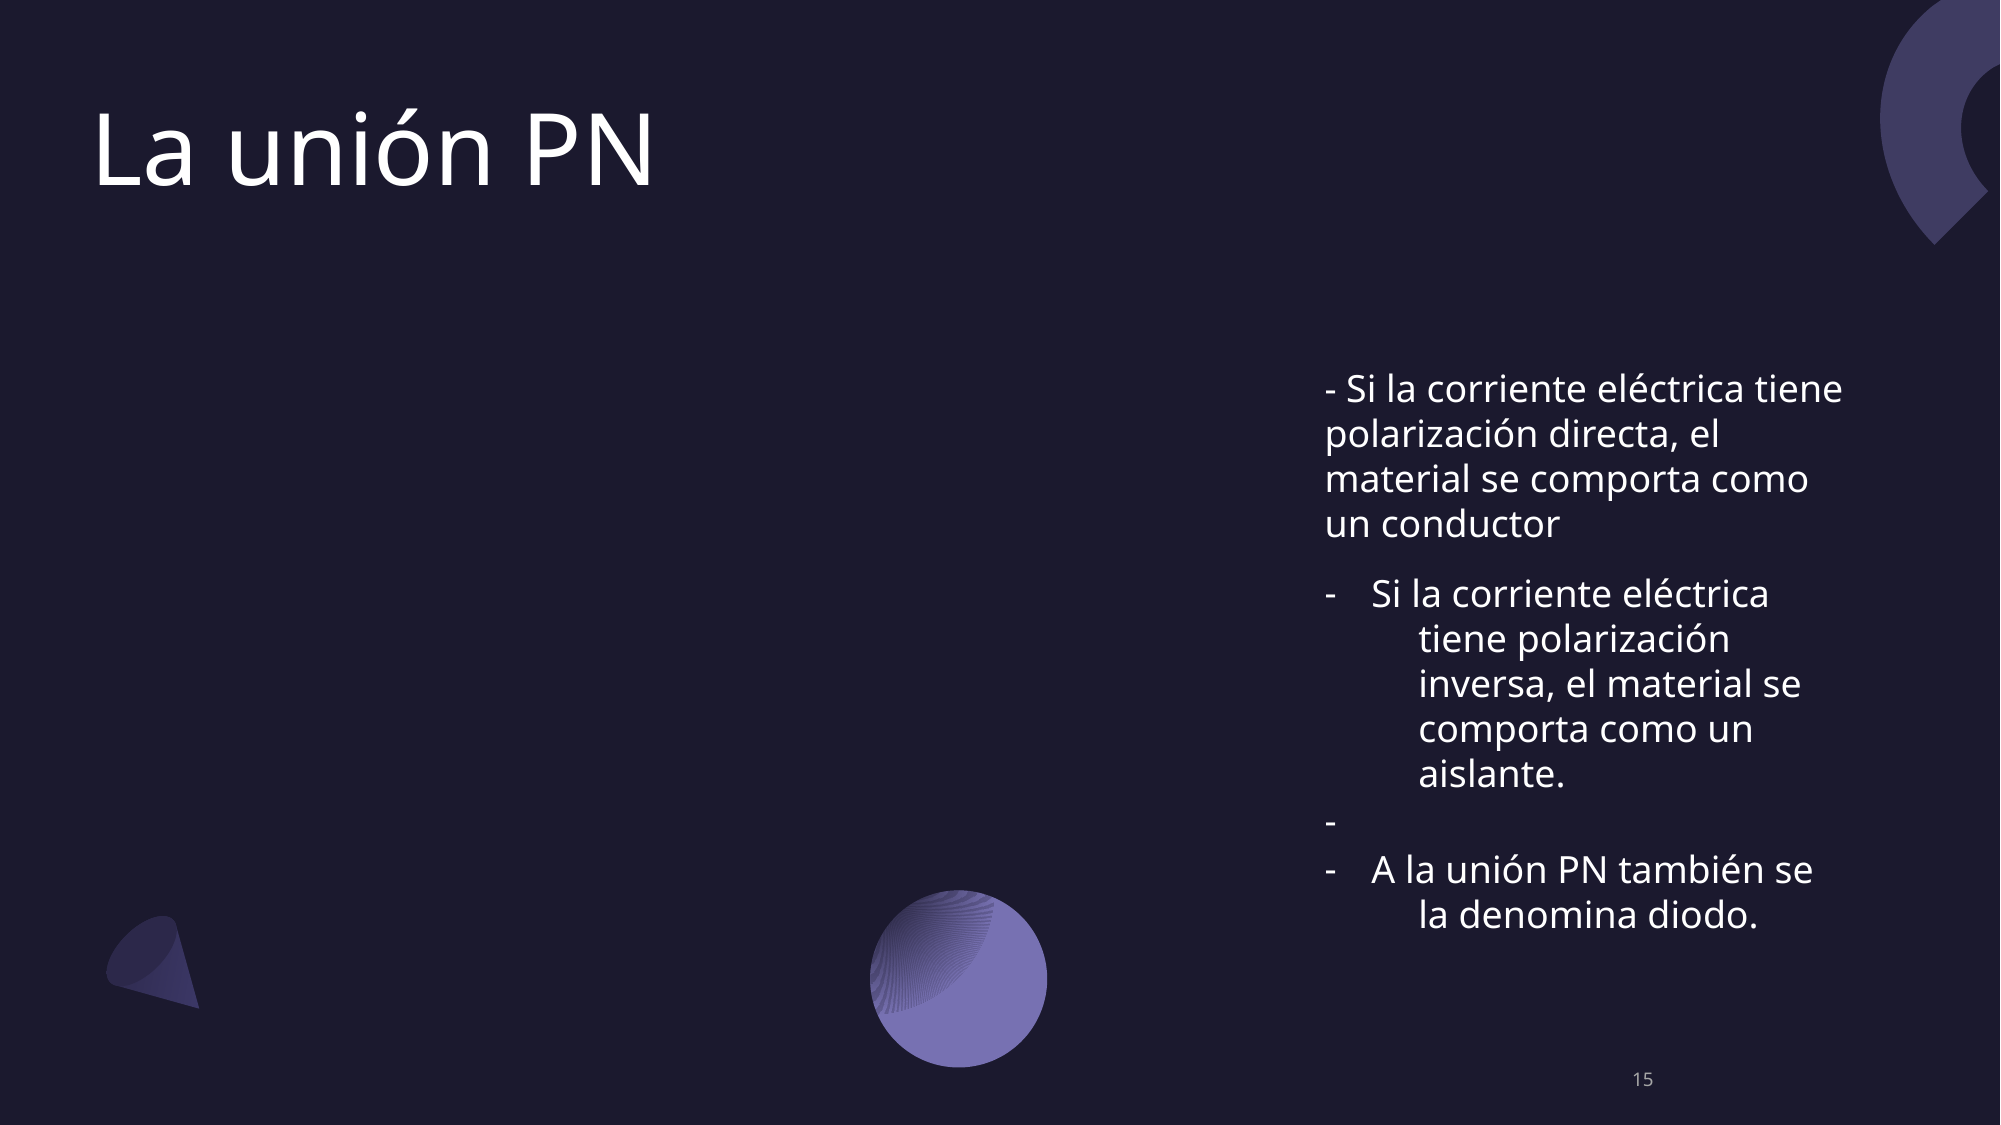

# La unión PN
- Si la corriente eléctrica tiene polarización directa, el material se comporta como un conductor
Si la corriente eléctrica tiene polarización inversa, el material se comporta como un aislante.
A la unión PN también se la denomina diodo.